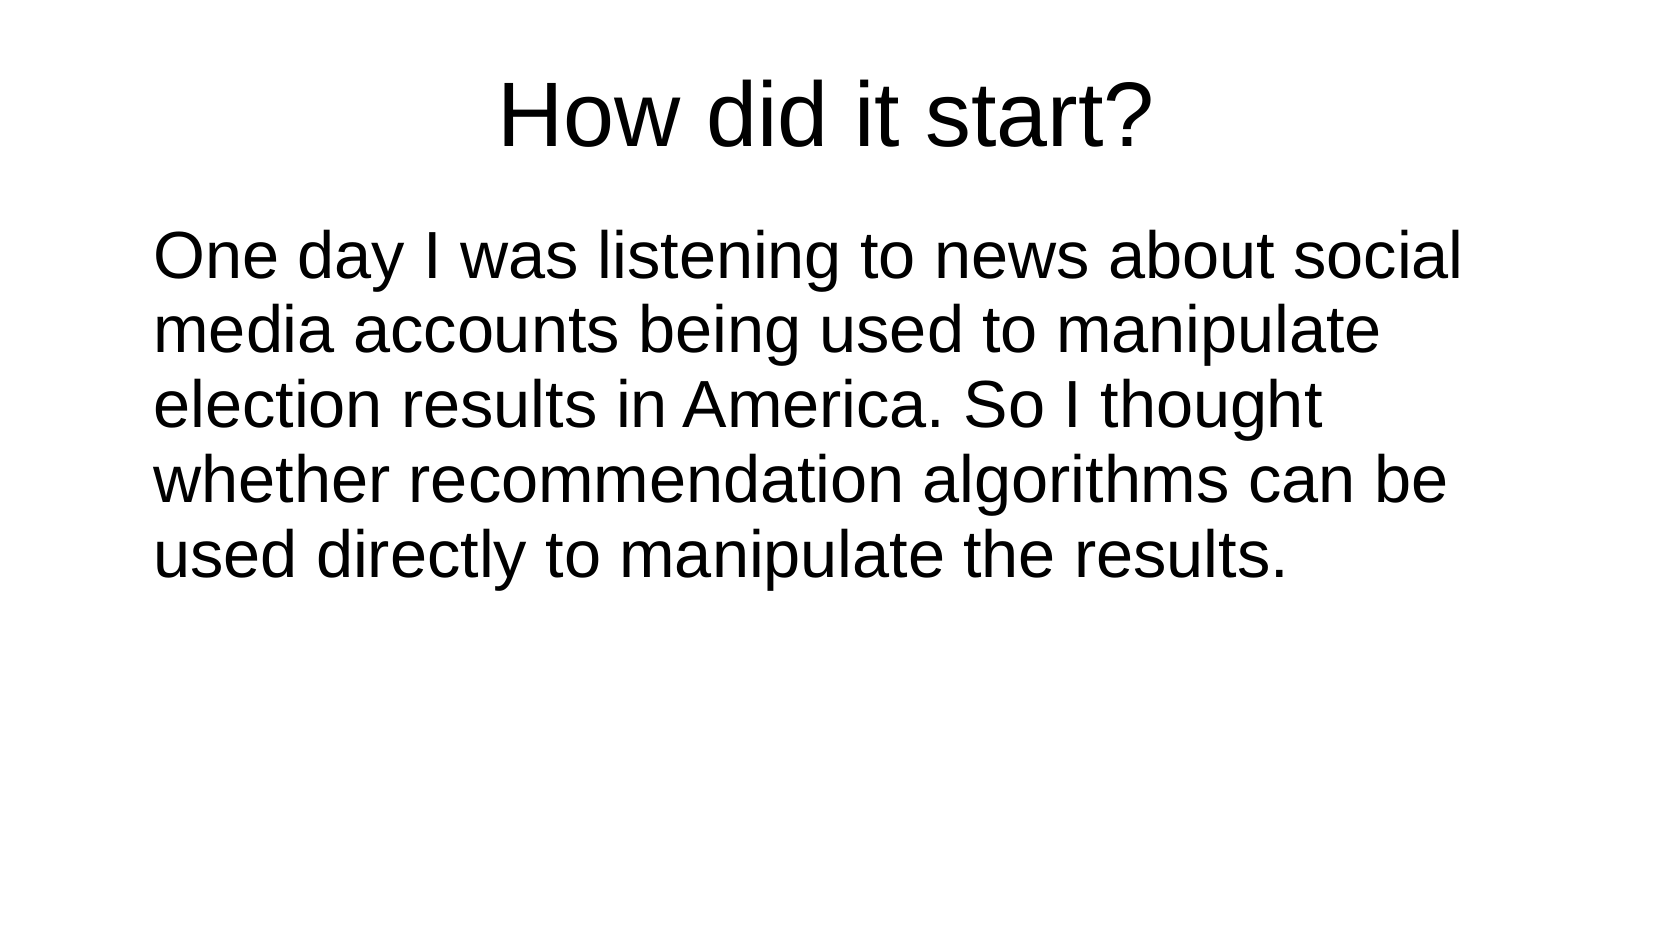

# How did it start?
One day I was listening to news about social media accounts being used to manipulate election results in America. So I thought whether recommendation algorithms can be used directly to manipulate the results.